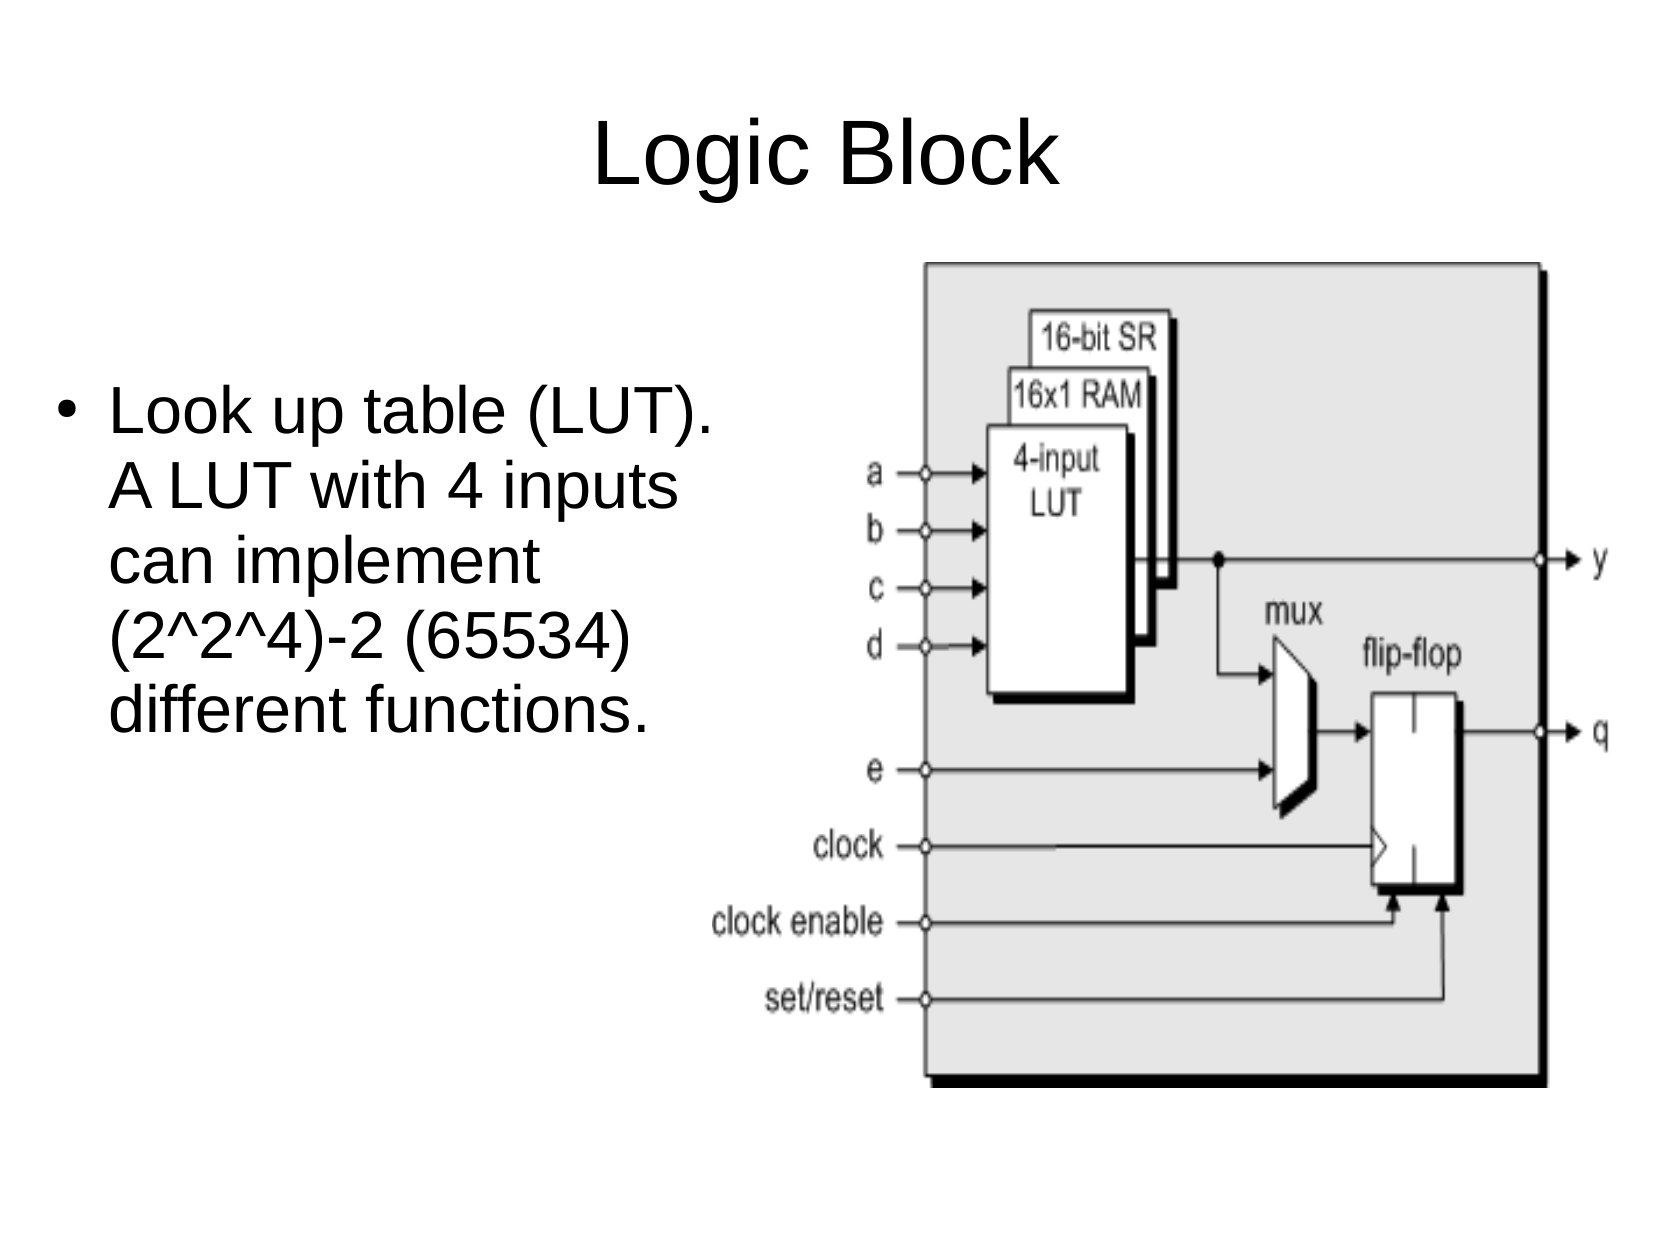

# Logic Block
Look up table (LUT). A LUT with 4 inputs can implement (2^2^4)-2 (65534) different functions.